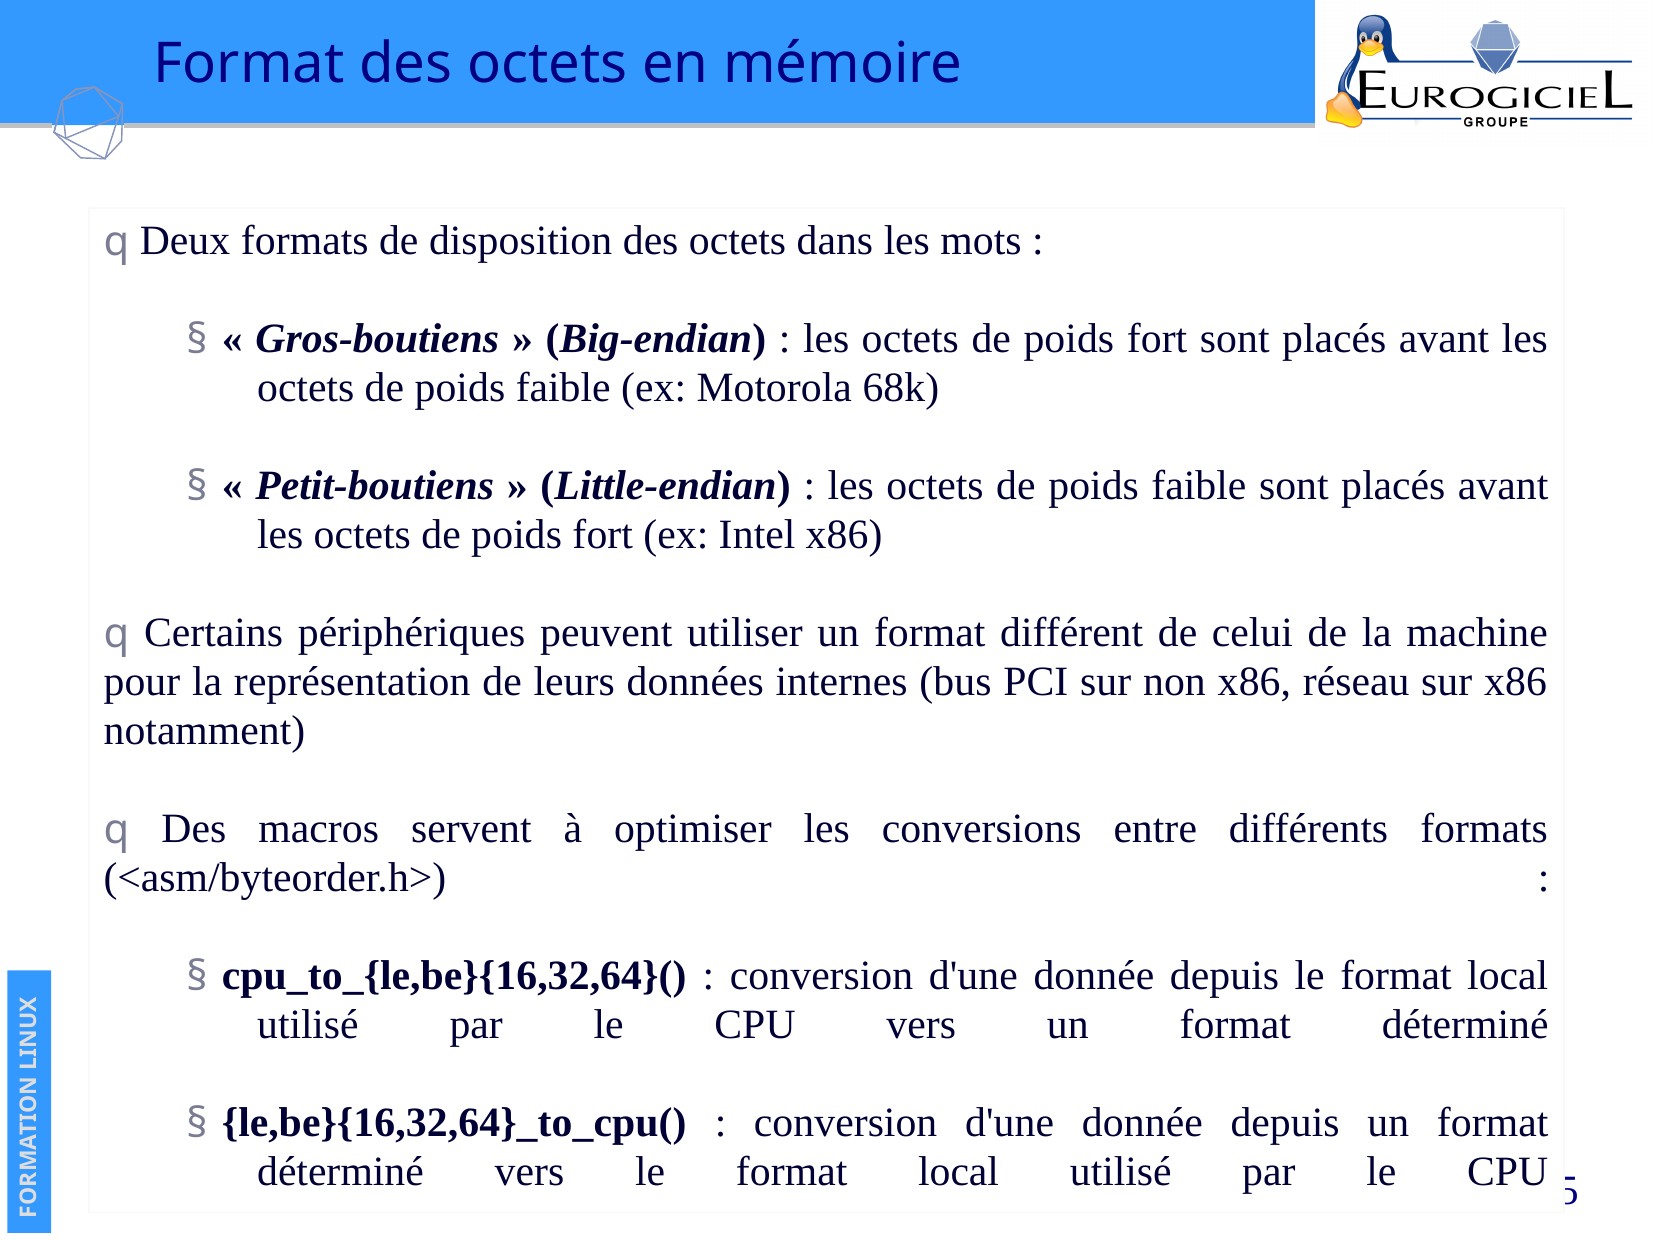

# Format des octets en mémoire
 Deux formats de disposition des octets dans les mots :
« Gros-boutiens » (Big-endian) : les octets de poids fort sont placés avant les octets de poids faible (ex: Motorola 68k)
« Petit-boutiens » (Little-endian) : les octets de poids faible sont placés avant les octets de poids fort (ex: Intel x86)
 Certains périphériques peuvent utiliser un format différent de celui de la machine pour la représentation de leurs données internes (bus PCI sur non x86, réseau sur x86 notamment)
 Des macros servent à optimiser les conversions entre différents formats (<asm/byteorder.h>) :
cpu_to_{le,be}{16,32,64}() : conversion d'une donnée depuis le format local utilisé par le CPU vers un format déterminé
{le,be}{16,32,64}_to_cpu() : conversion d'une donnée depuis un format déterminé vers le format local utilisé par le CPU
 Ces mêmes macros convertissent la donnée in situ quand elles sont suffixées pas un s et la donnée pointée quand elles sont suffixées par un p.
 Les termes gros et petit boutiens viennent de l’ouvrage Les Voyages de Gullivers.